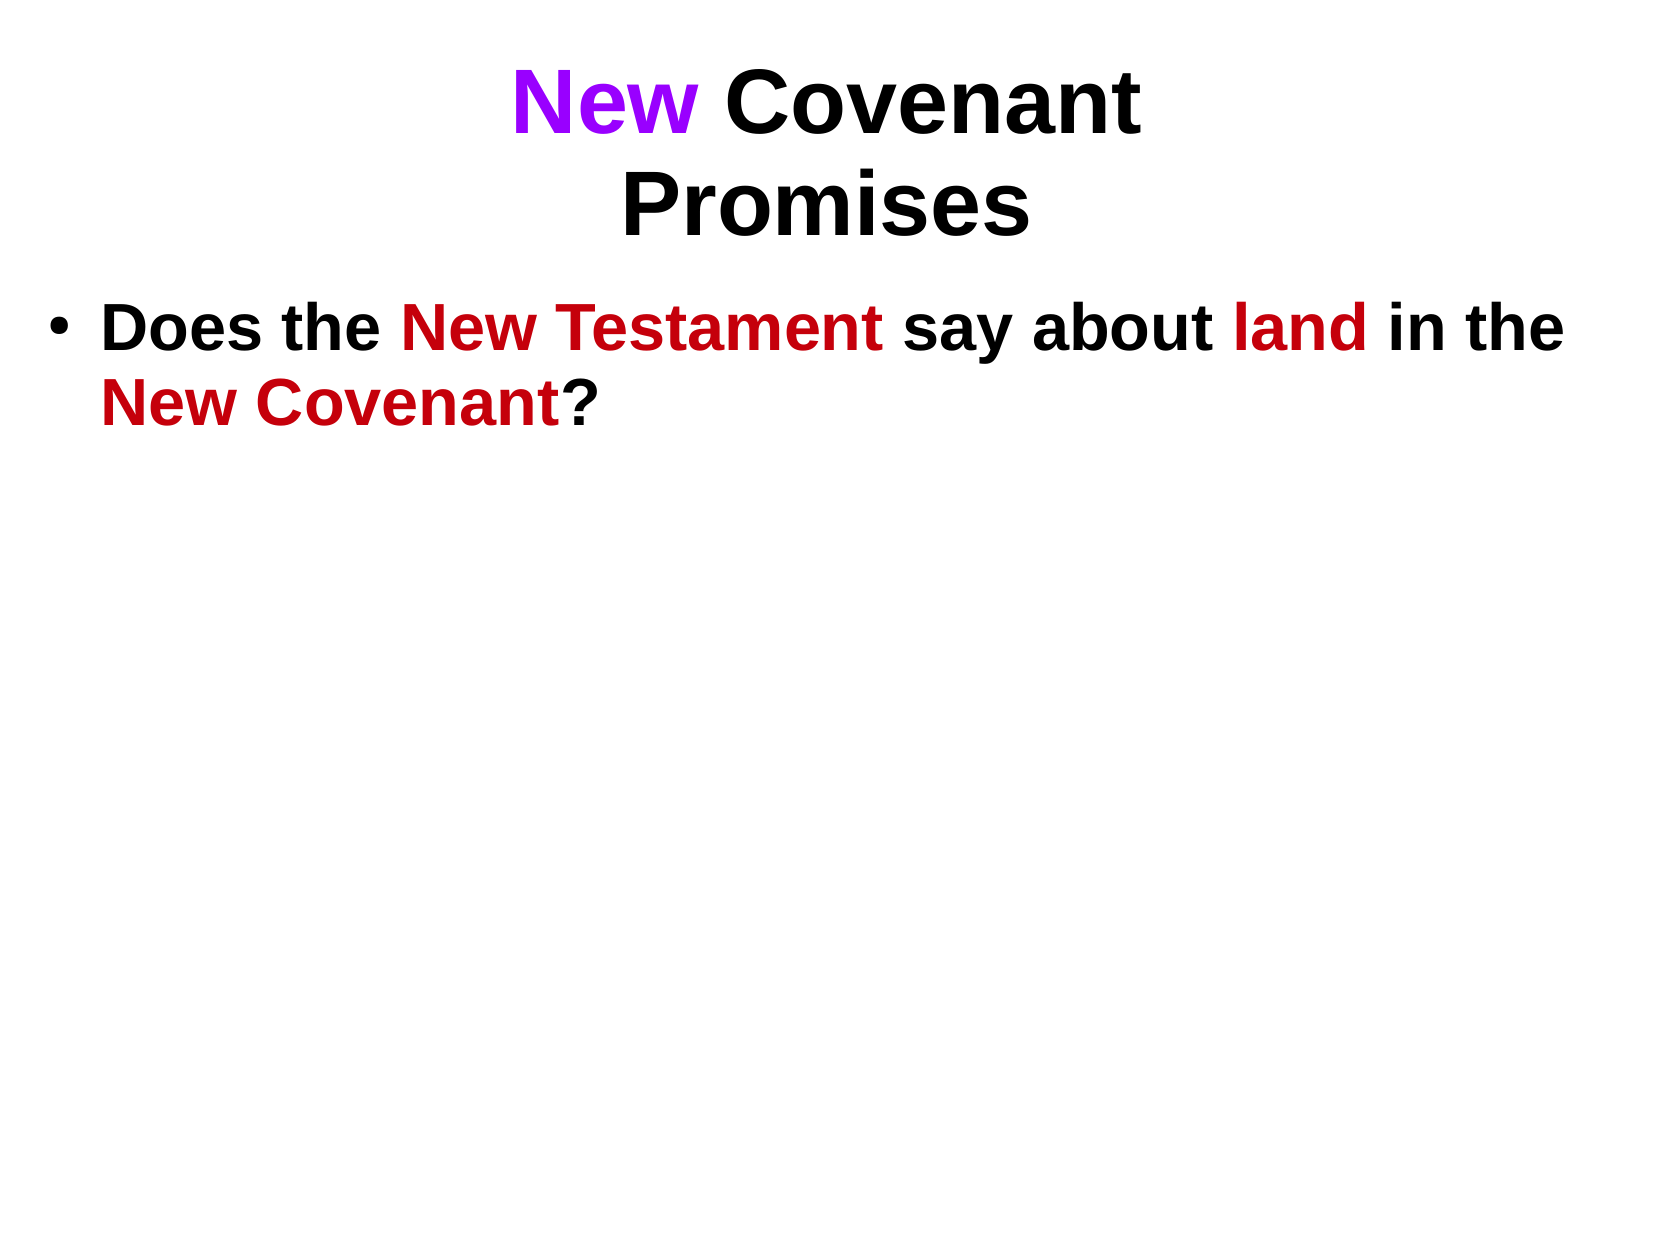

# New Covenant Promises
Does the New Testament say about land in the New Covenant?